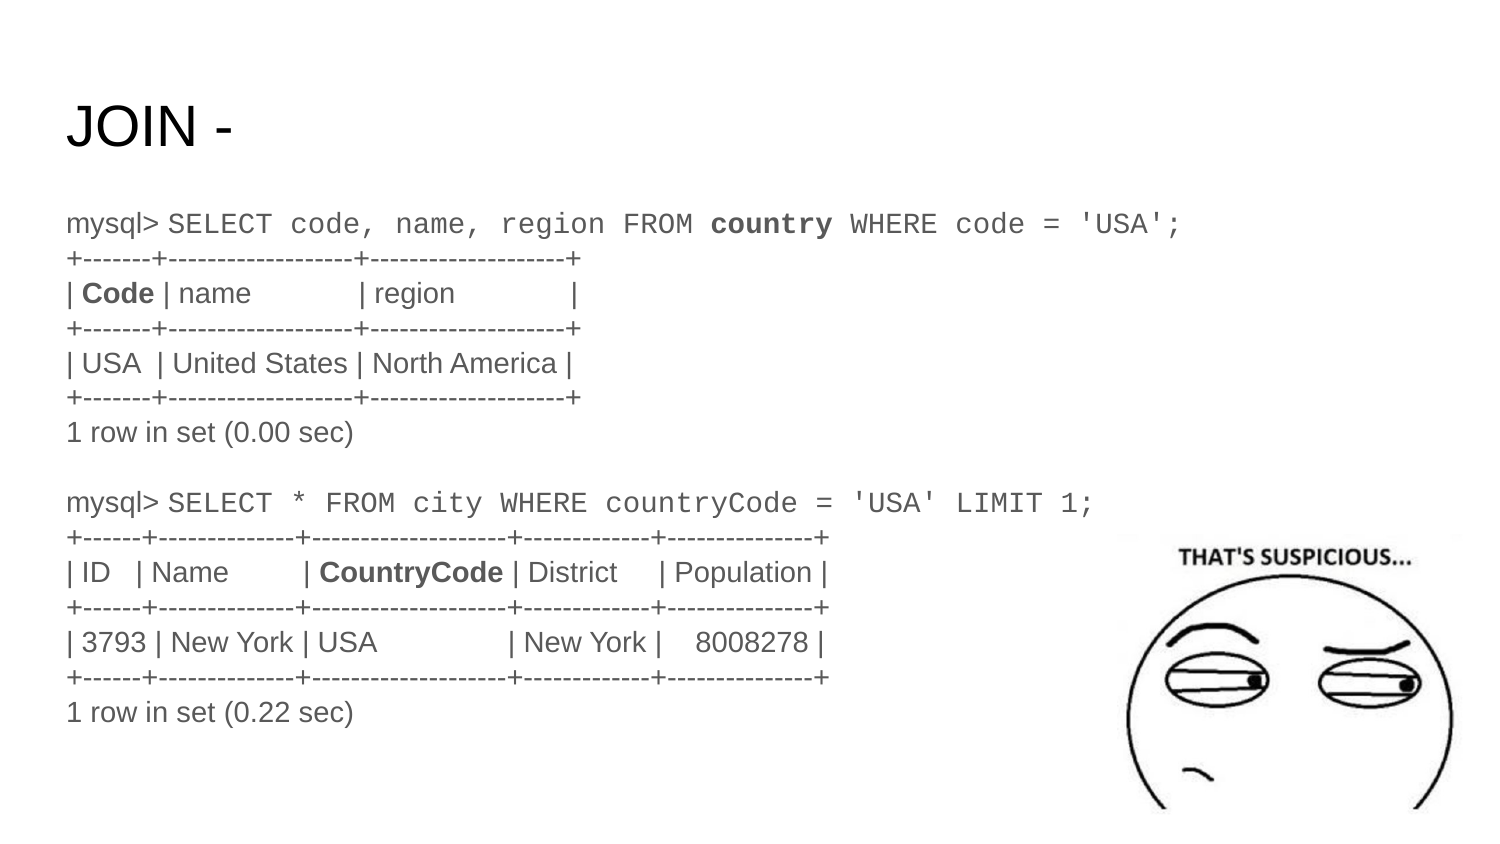

# JOIN -
mysql> SELECT code, name, region FROM country WHERE code = 'USA';
+-------+-------------------+--------------------+
| Code | name | region |
+-------+-------------------+--------------------+
| USA | United States | North America |
+-------+-------------------+--------------------+
1 row in set (0.00 sec)
mysql> SELECT * FROM city WHERE countryCode = 'USA' LIMIT 1;
+------+--------------+--------------------+-------------+---------------+
| ID | Name | CountryCode | District | Population |
+------+--------------+--------------------+-------------+---------------+
| 3793 | New York | USA | New York | 8008278 |
+------+--------------+--------------------+-------------+---------------+
1 row in set (0.22 sec)